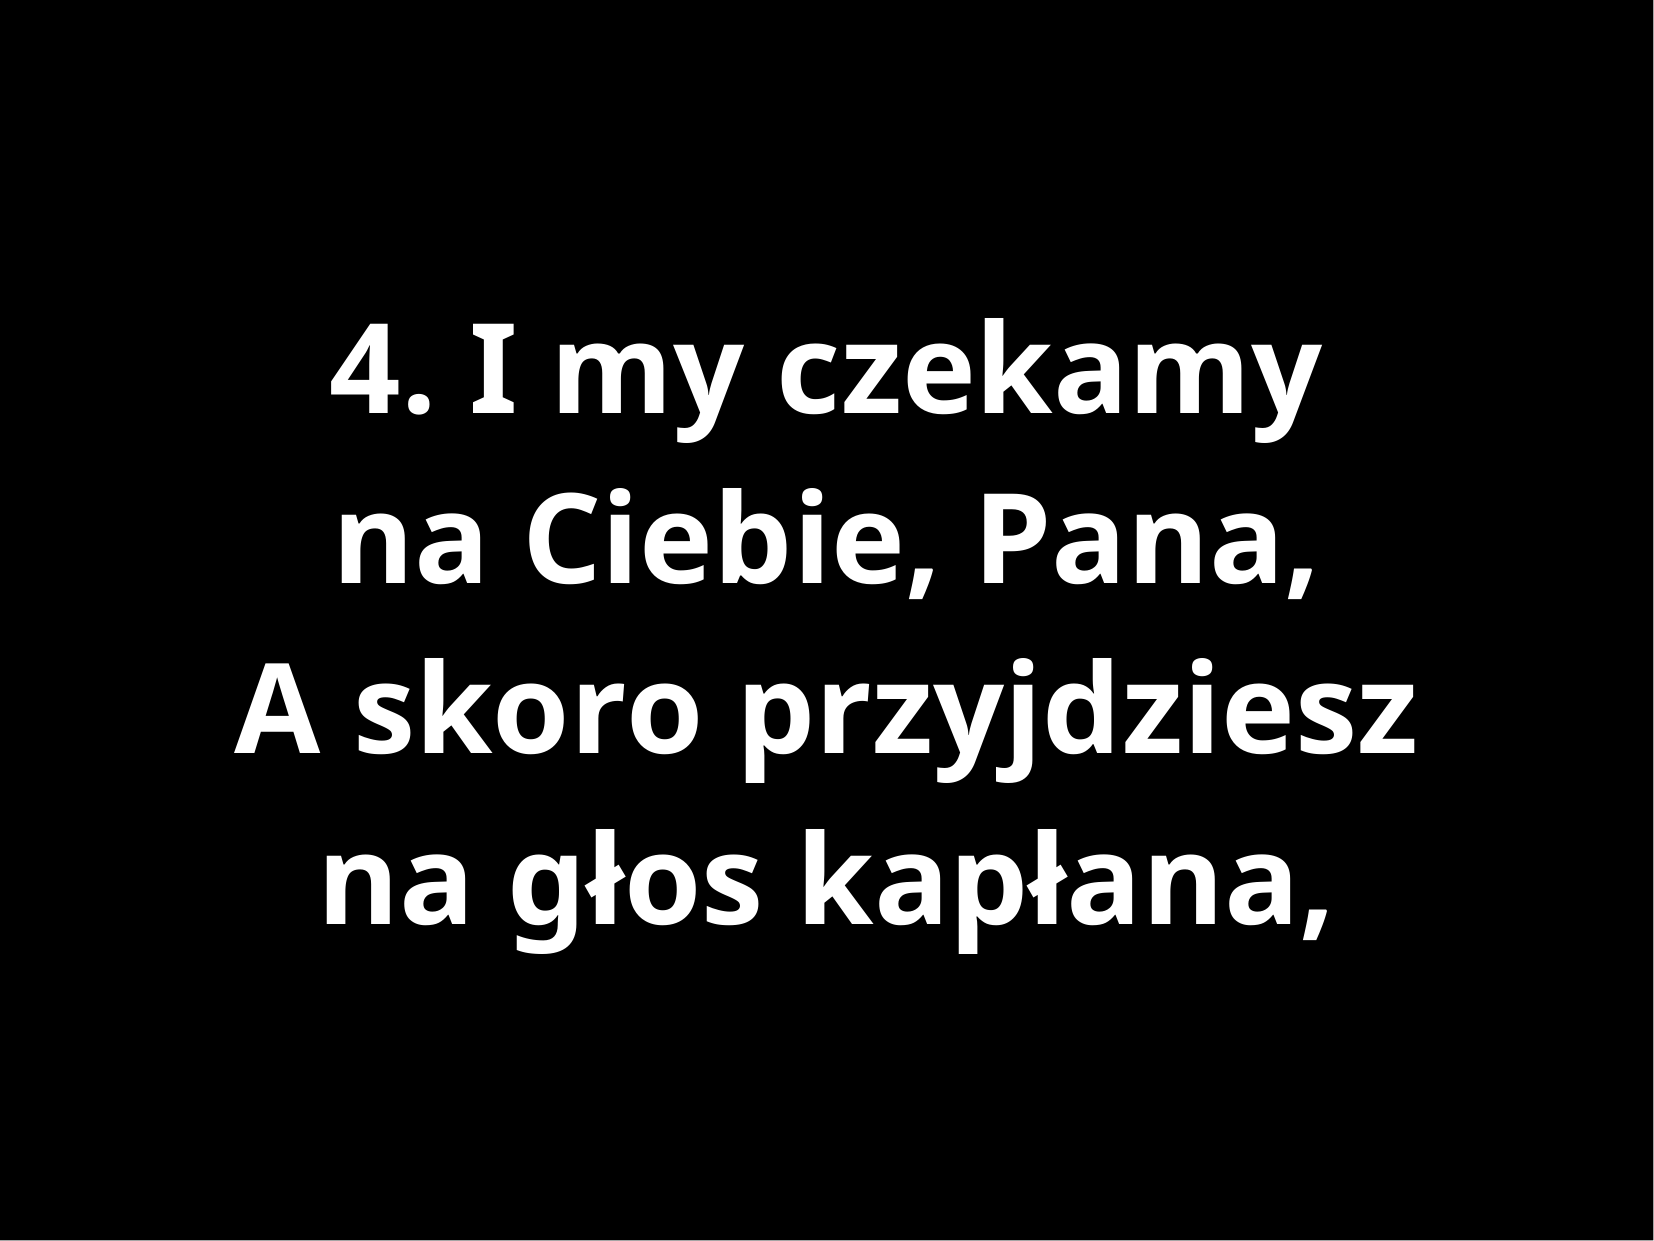

# 4. I my czekamy na Ciebie, Pana, A skoro przyjdziesz na głos kapłana,